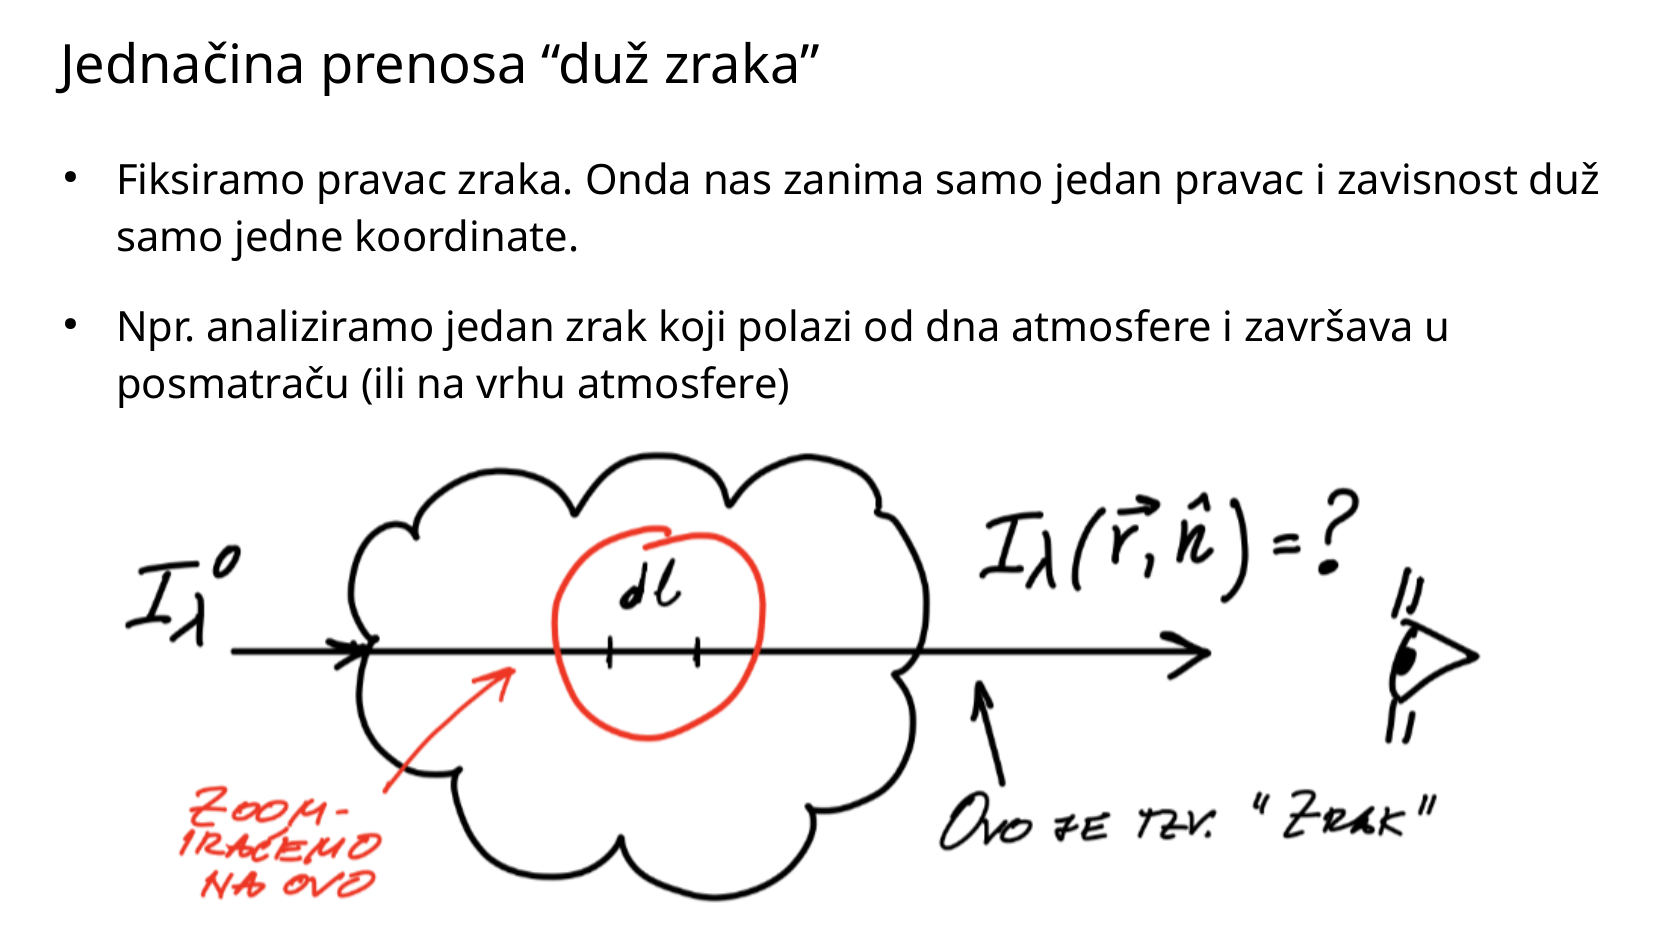

# Jednačina prenosa “duž zraka”
Fiksiramo pravac zraka. Onda nas zanima samo jedan pravac i zavisnost duž samo jedne koordinate.
Npr. analiziramo jedan zrak koji polazi od dna atmosfere i završava u posmatraču (ili na vrhu atmosfere)